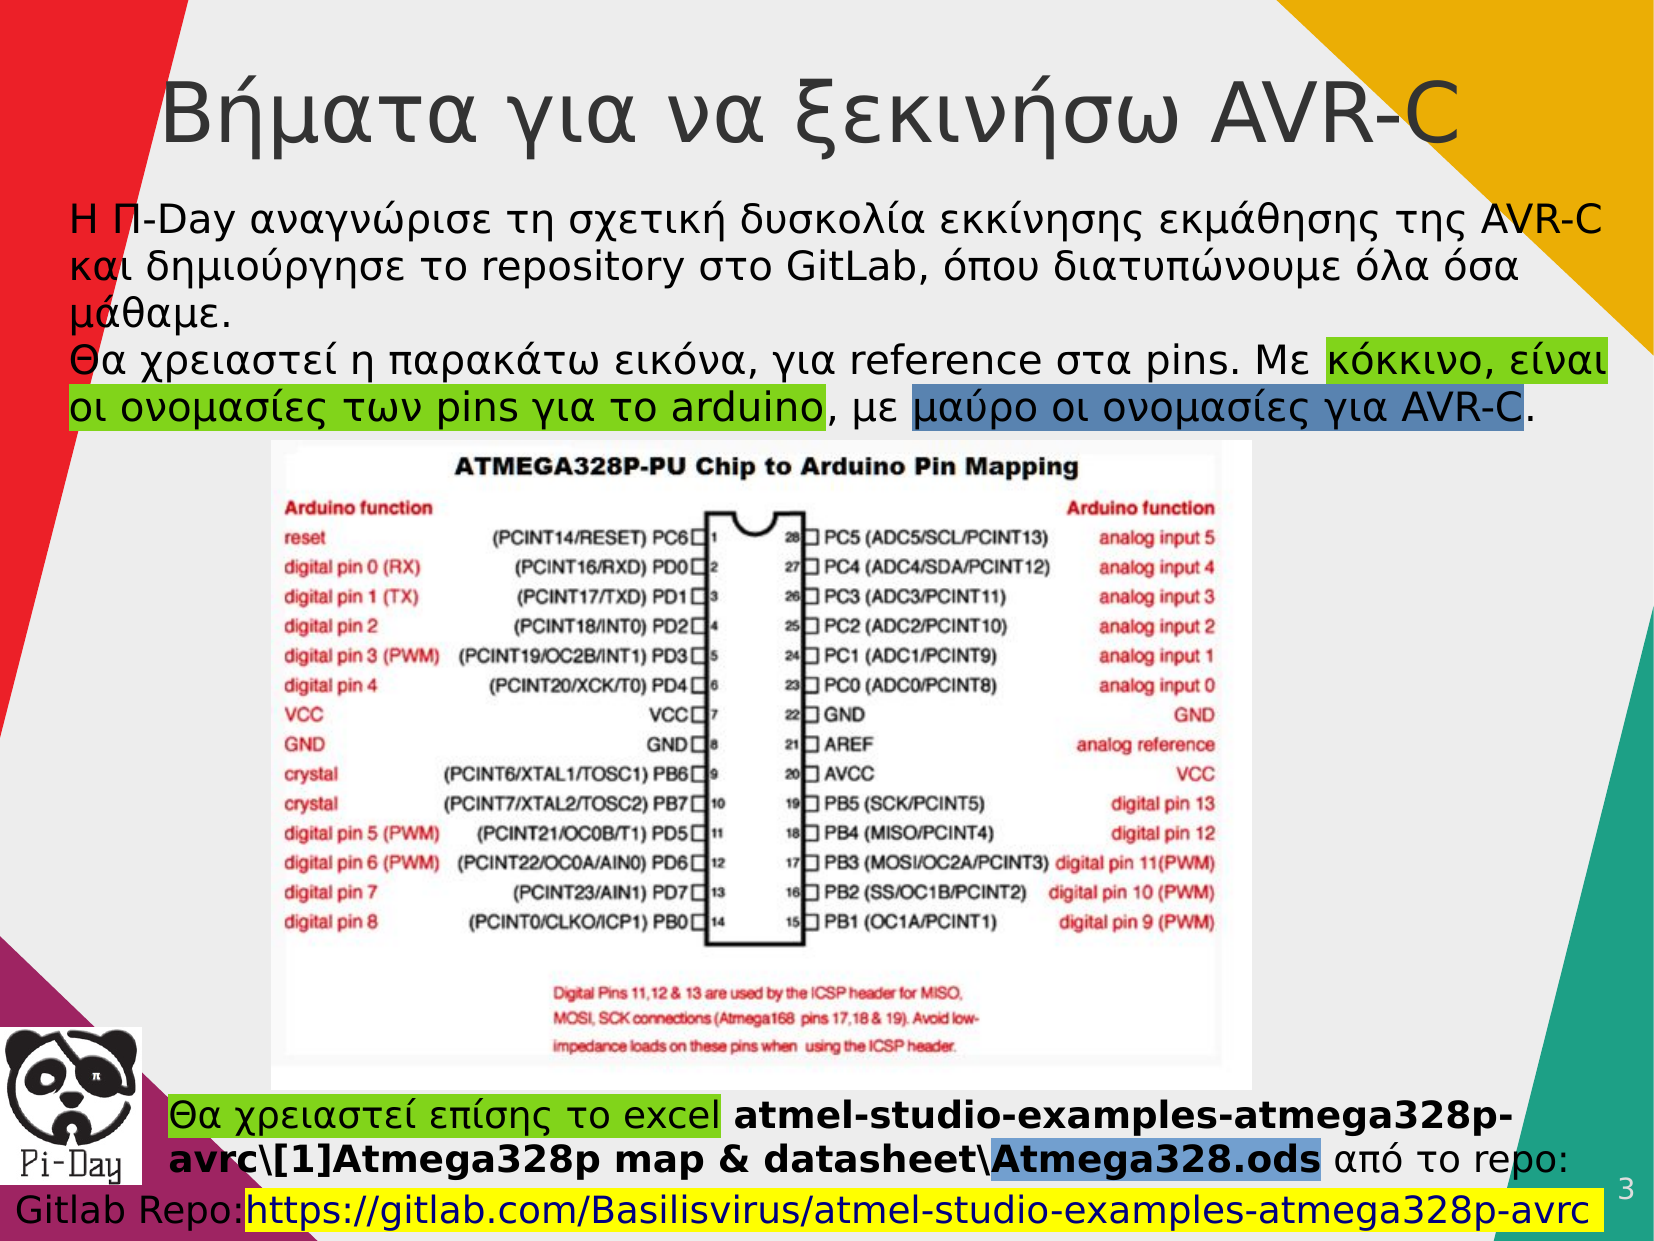

# Βήματα για να ξεκινήσω AVR-C
Η Π-Day αναγνώρισε τη σχετική δυσκολία εκκίνησης εκμάθησης της AVR-C και δημιούργησε το repository στο GitLab, όπου διατυπώνουμε όλα όσα μάθαμε.
Θα χρειαστεί η παρακάτω εικόνα, για reference στα pins. Με κόκκινο, είναι οι ονομασίες των pins για το arduino, με μαύρο οι ονομασίες για AVR-C.
Θα χρειαστεί επίσης το excel atmel-studio-examples-atmega328p-avrc\[1]Atmega328p map & datasheet\Atmega328.ods από το repo:
3
Gitlab Repo:https://gitlab.com/Basilisvirus/atmel-studio-examples-atmega328p-avrc